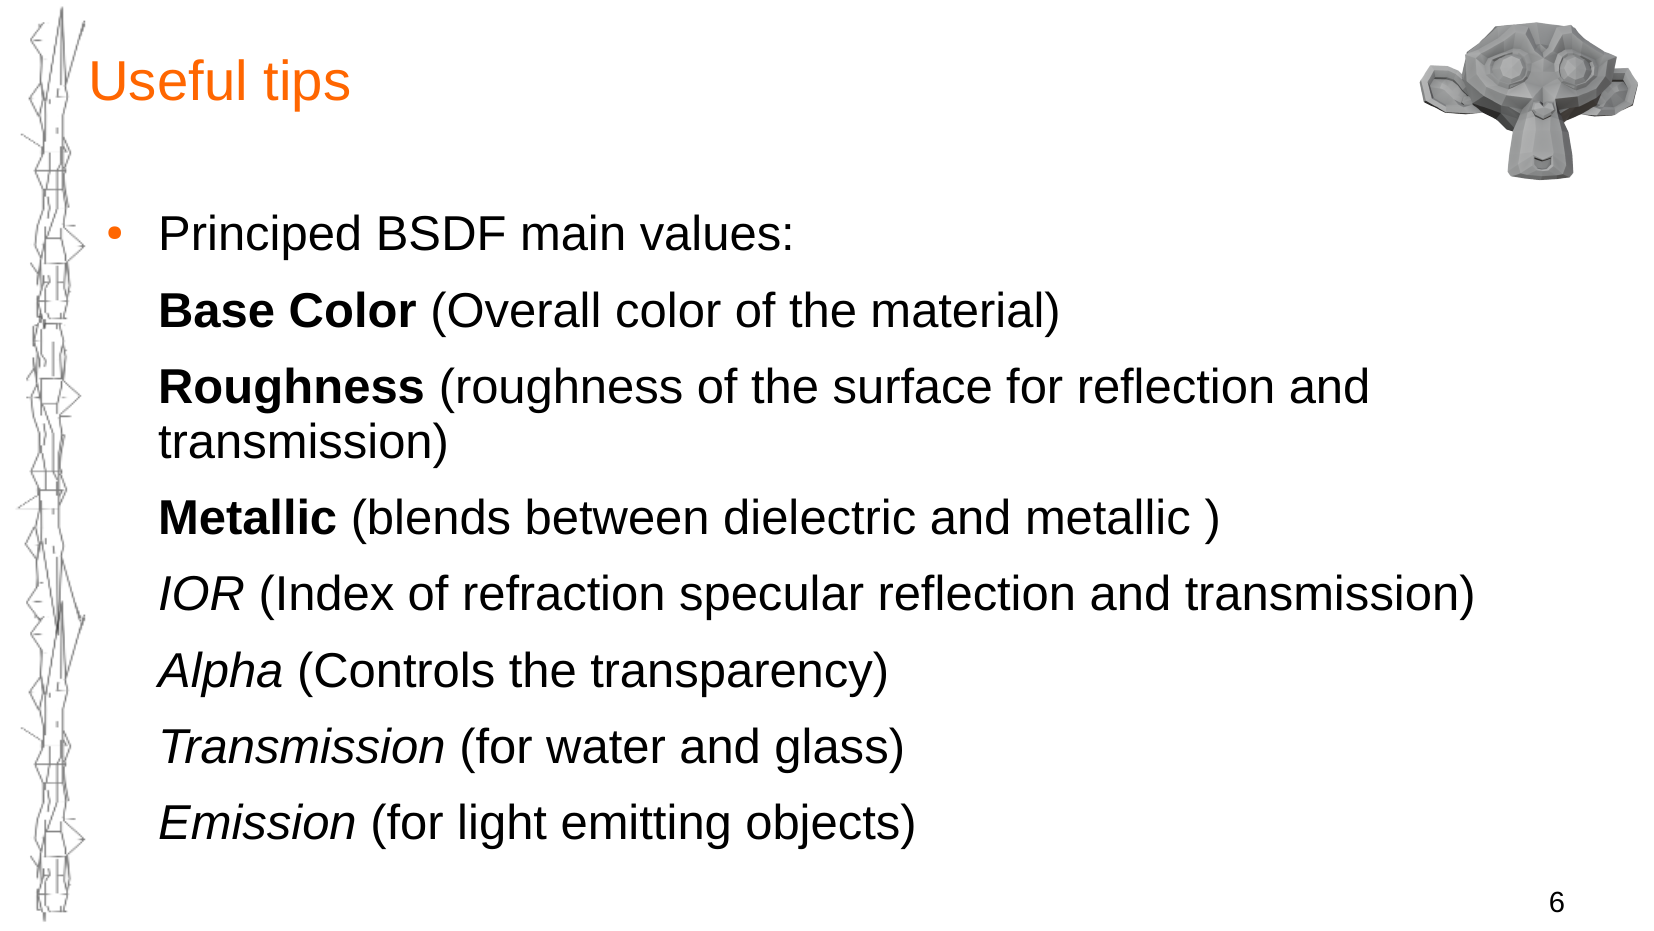

# Useful tips
Principed BSDF main values:
Base Color (Overall color of the material)
Roughness (roughness of the surface for reflection and transmission)
Metallic (blends between dielectric and metallic )
IOR (Index of refraction specular reflection and transmission)
Alpha (Controls the transparency)
Transmission (for water and glass)
Emission (for light emitting objects)
6